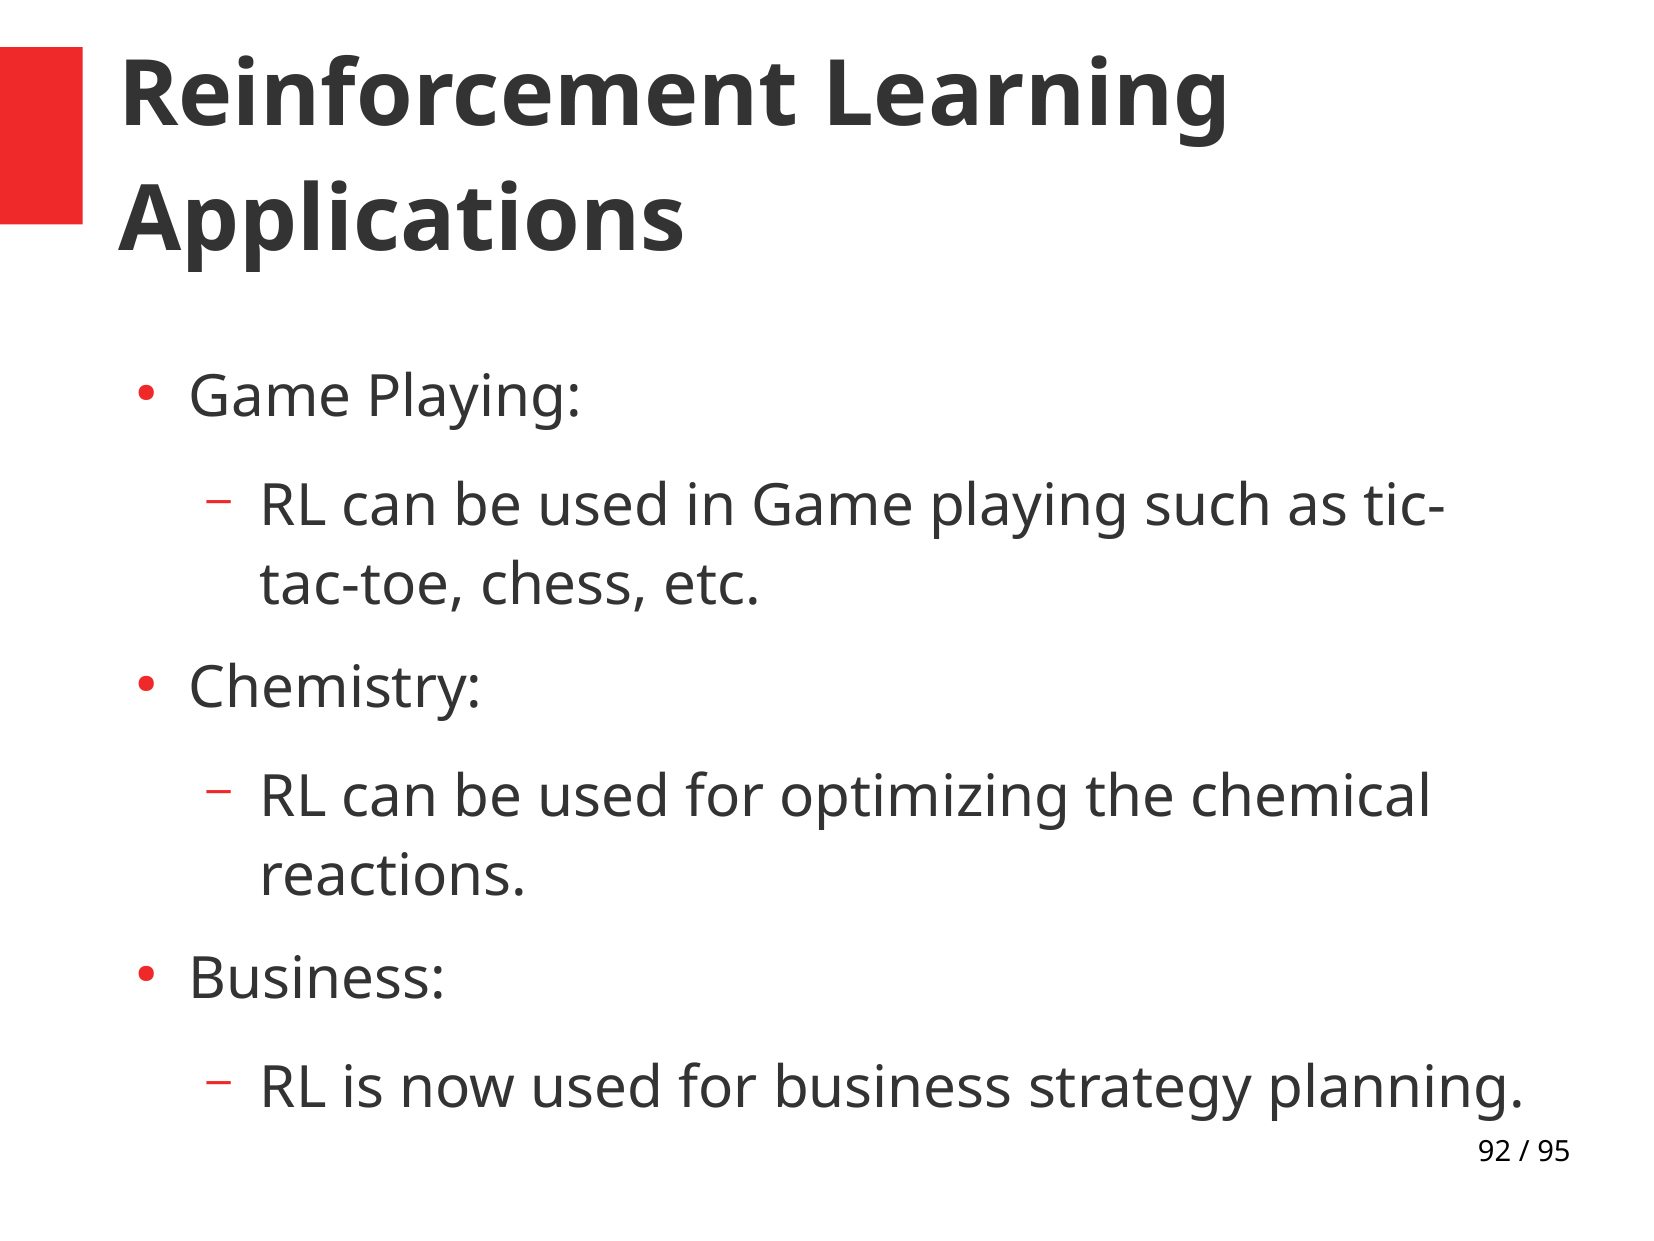

# Reinforcement Learning Applications
Game Playing:
RL can be used in Game playing such as tic-tac-toe, chess, etc.
Chemistry:
RL can be used for optimizing the chemical reactions.
Business:
RL is now used for business strategy planning.
92